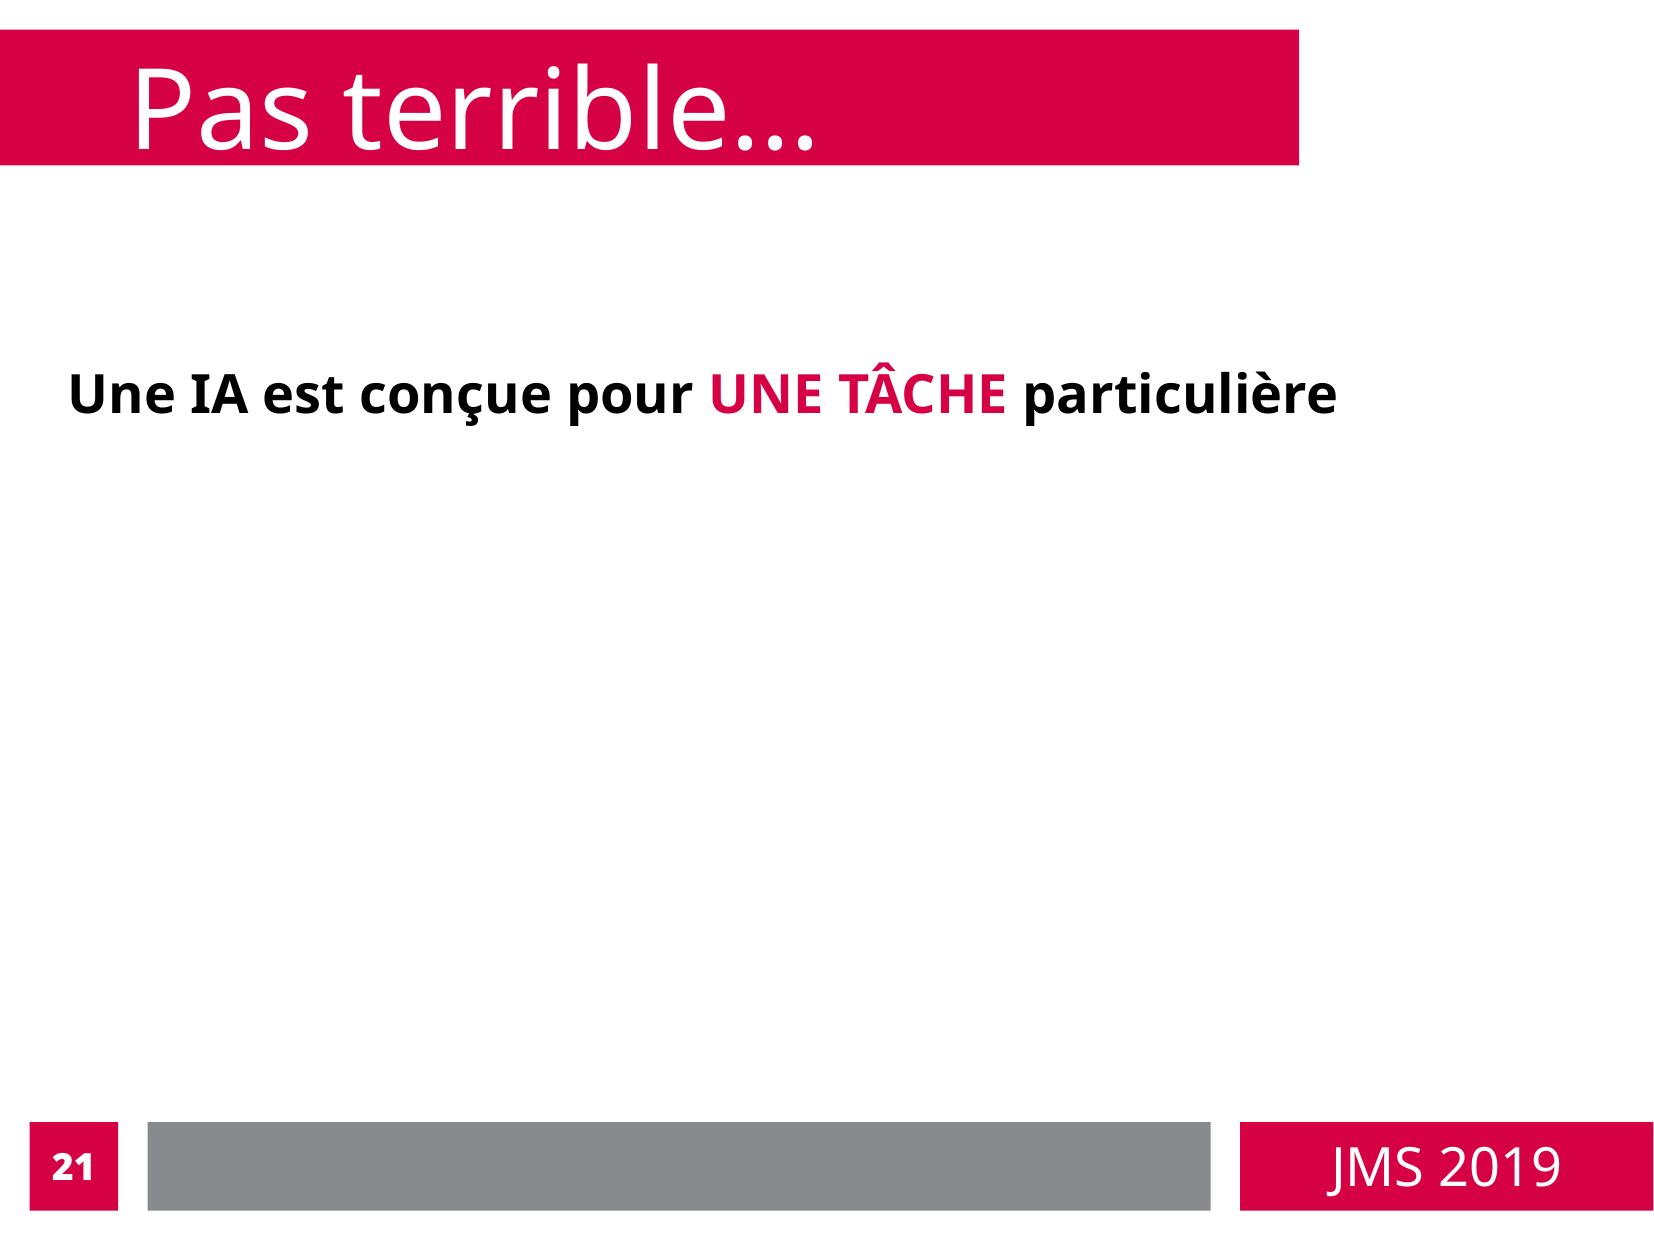

# Pas terrible...
Une IA est conçue pour UNE TÂCHE particulière
21